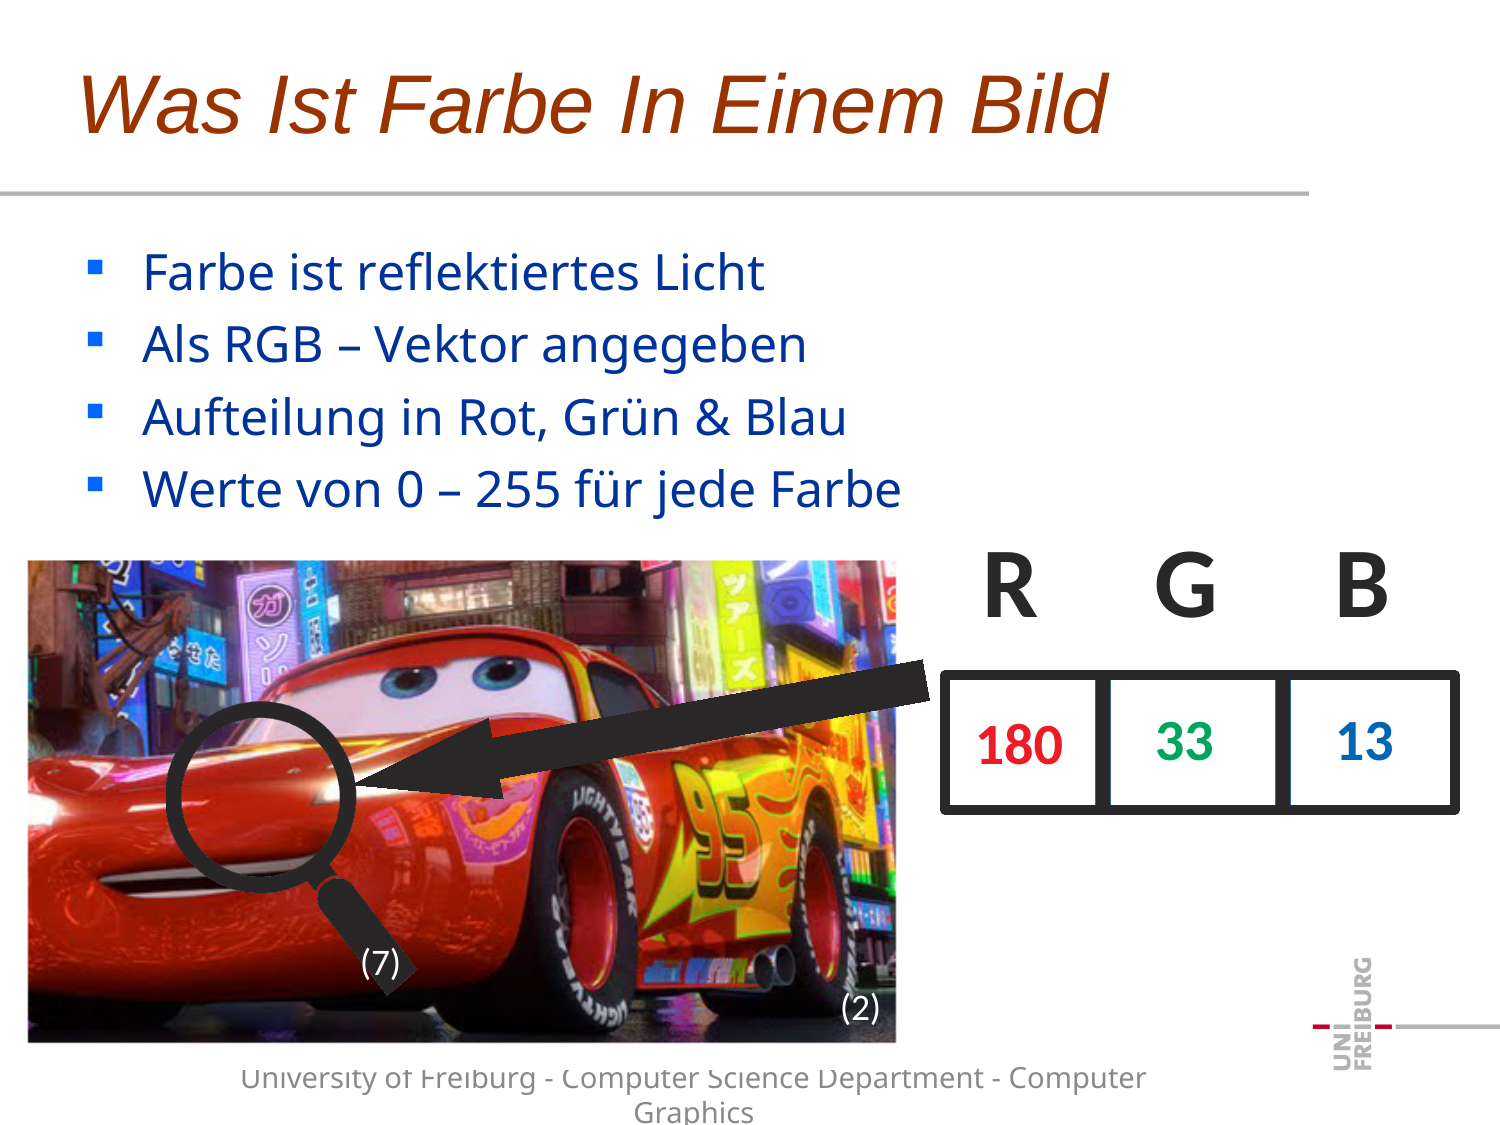

# Was Ist Farbe In Einem Bild
Farbe ist reflektiertes Licht
Als RGB – Vektor angegeben
Aufteilung in Rot, Grün & Blau
Werte von 0 – 255 für jede Farbe
 R 	 G 		B
33
13
180
(7)
(2)
5